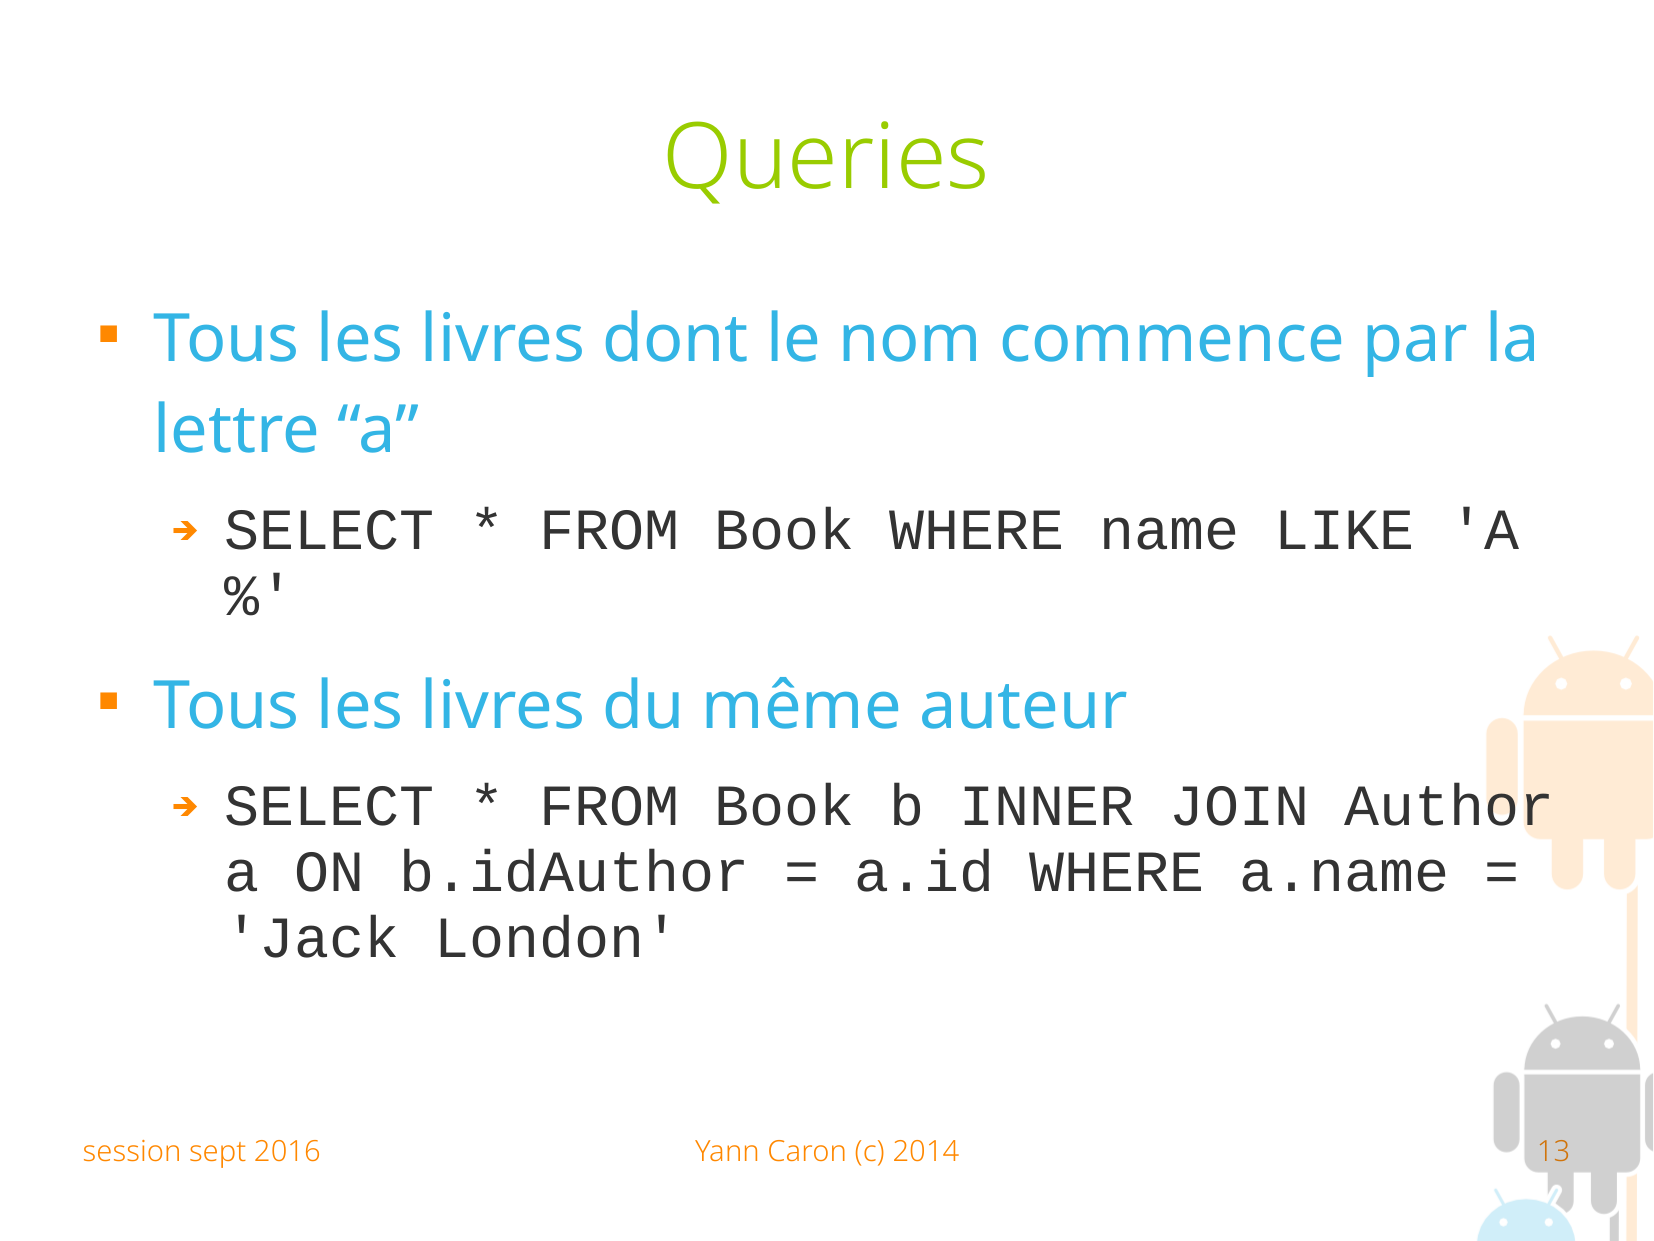

# Queries
Tous les livres dont le nom commence par la lettre “a”
SELECT * FROM Book WHERE name LIKE 'A%'
Tous les livres du même auteur
SELECT * FROM Book b INNER JOIN Author a ON b.idAuthor = a.id WHERE a.name = 'Jack London'
session sept 2016
Yann Caron (c) 2014
13